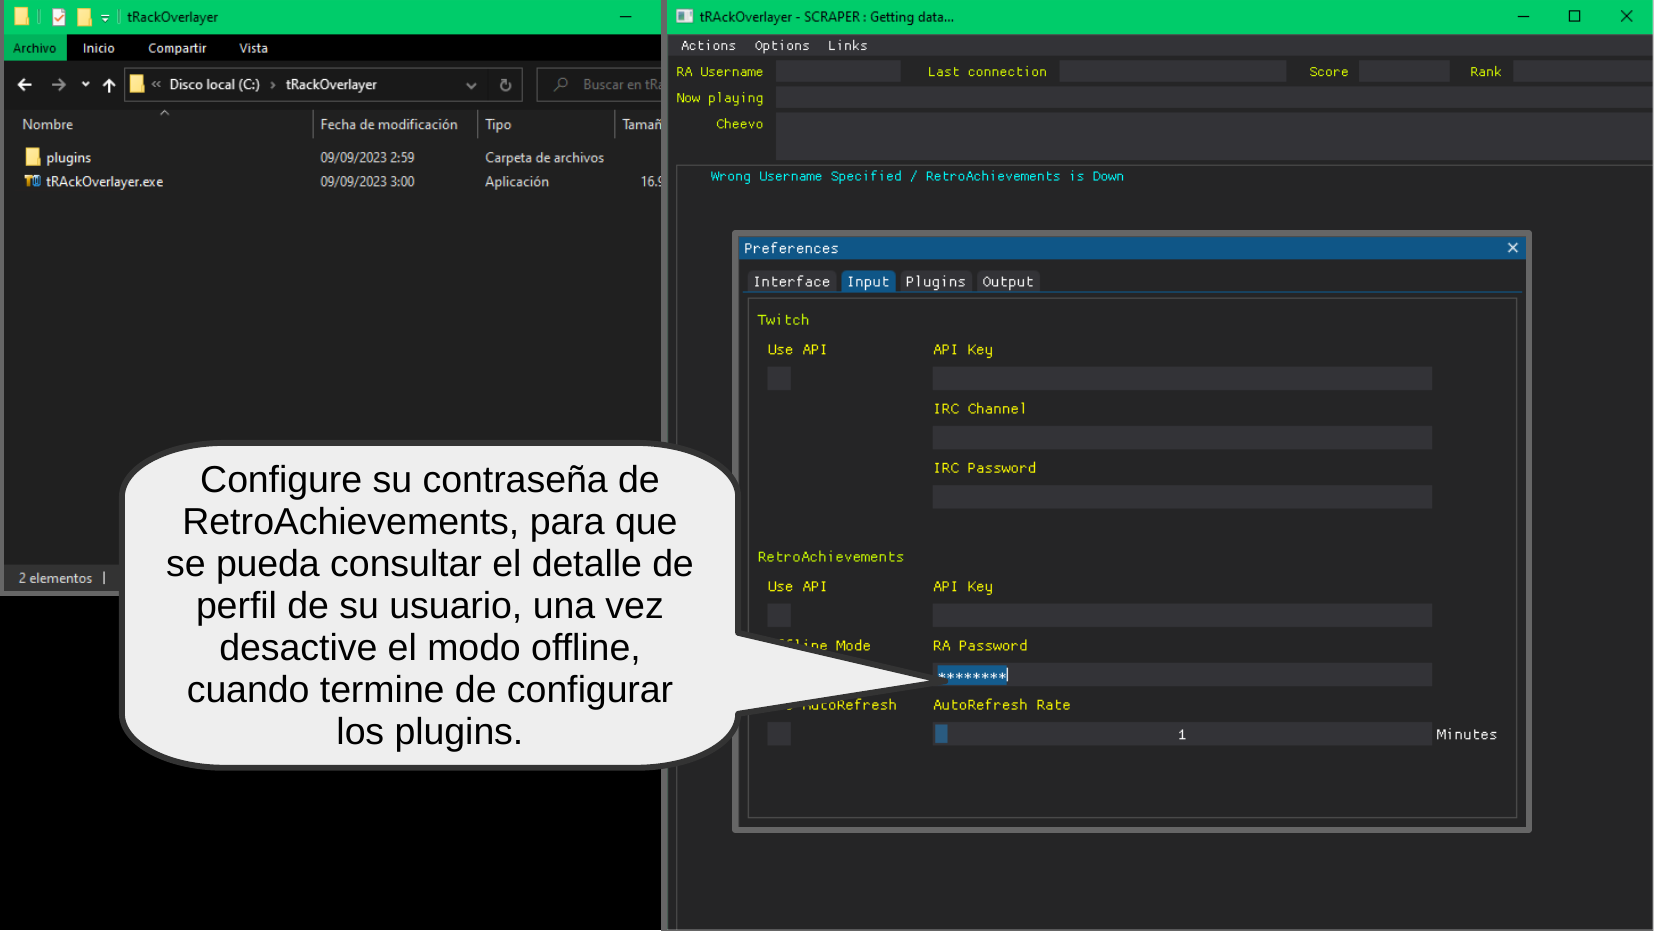

Configure su contraseña de RetroAchievements, para que se pueda consultar el detalle de perfil de su usuario, una vez desactive el modo offline, cuando termine de configurar los plugins.